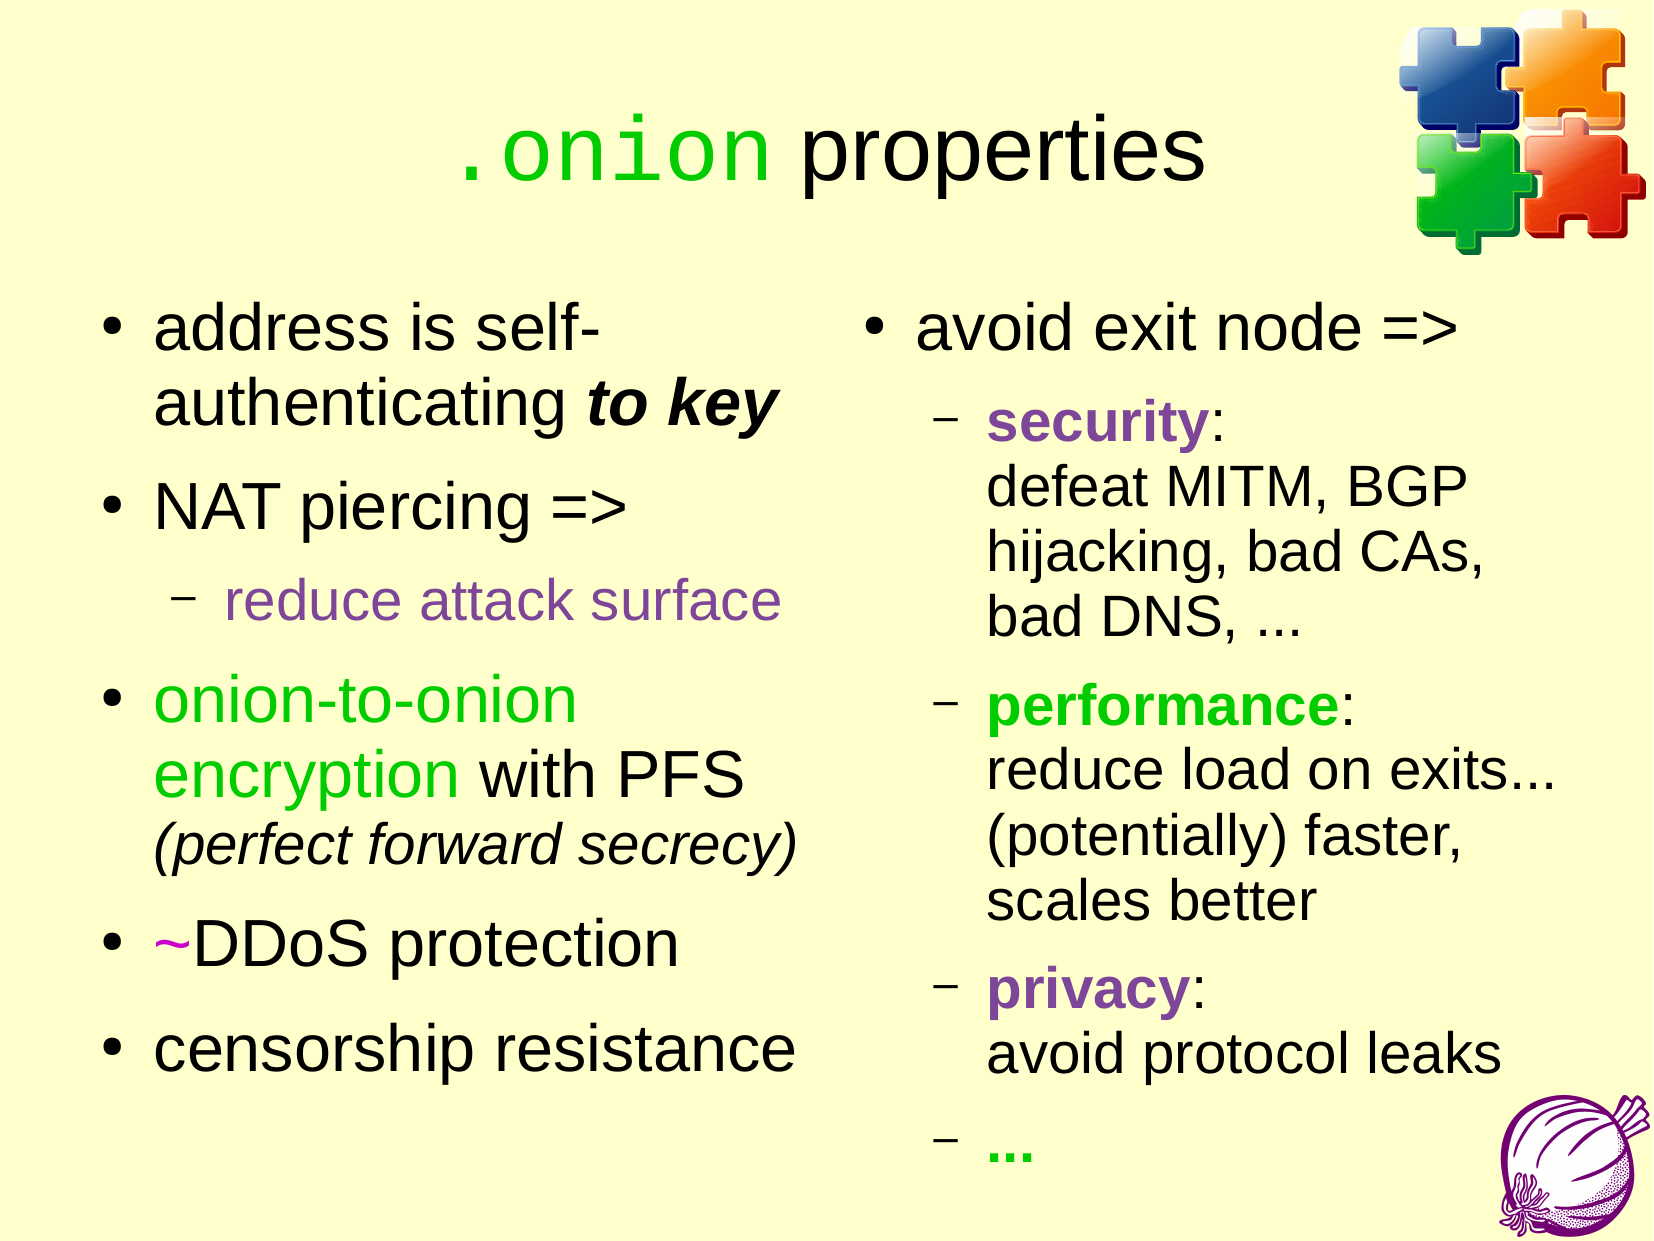

# .onion properties
address is self-authenticating to key
NAT piercing =>
reduce attack surface
onion-to-onion encryption with PFS (perfect forward secrecy)
~DDoS protection
censorship resistance
avoid exit node =>
security:
defeat MITM, BGP hijacking, bad CAs, bad DNS, ...
performance:
reduce load on exits... (potentially) faster, scales better
privacy:
avoid protocol leaks
...